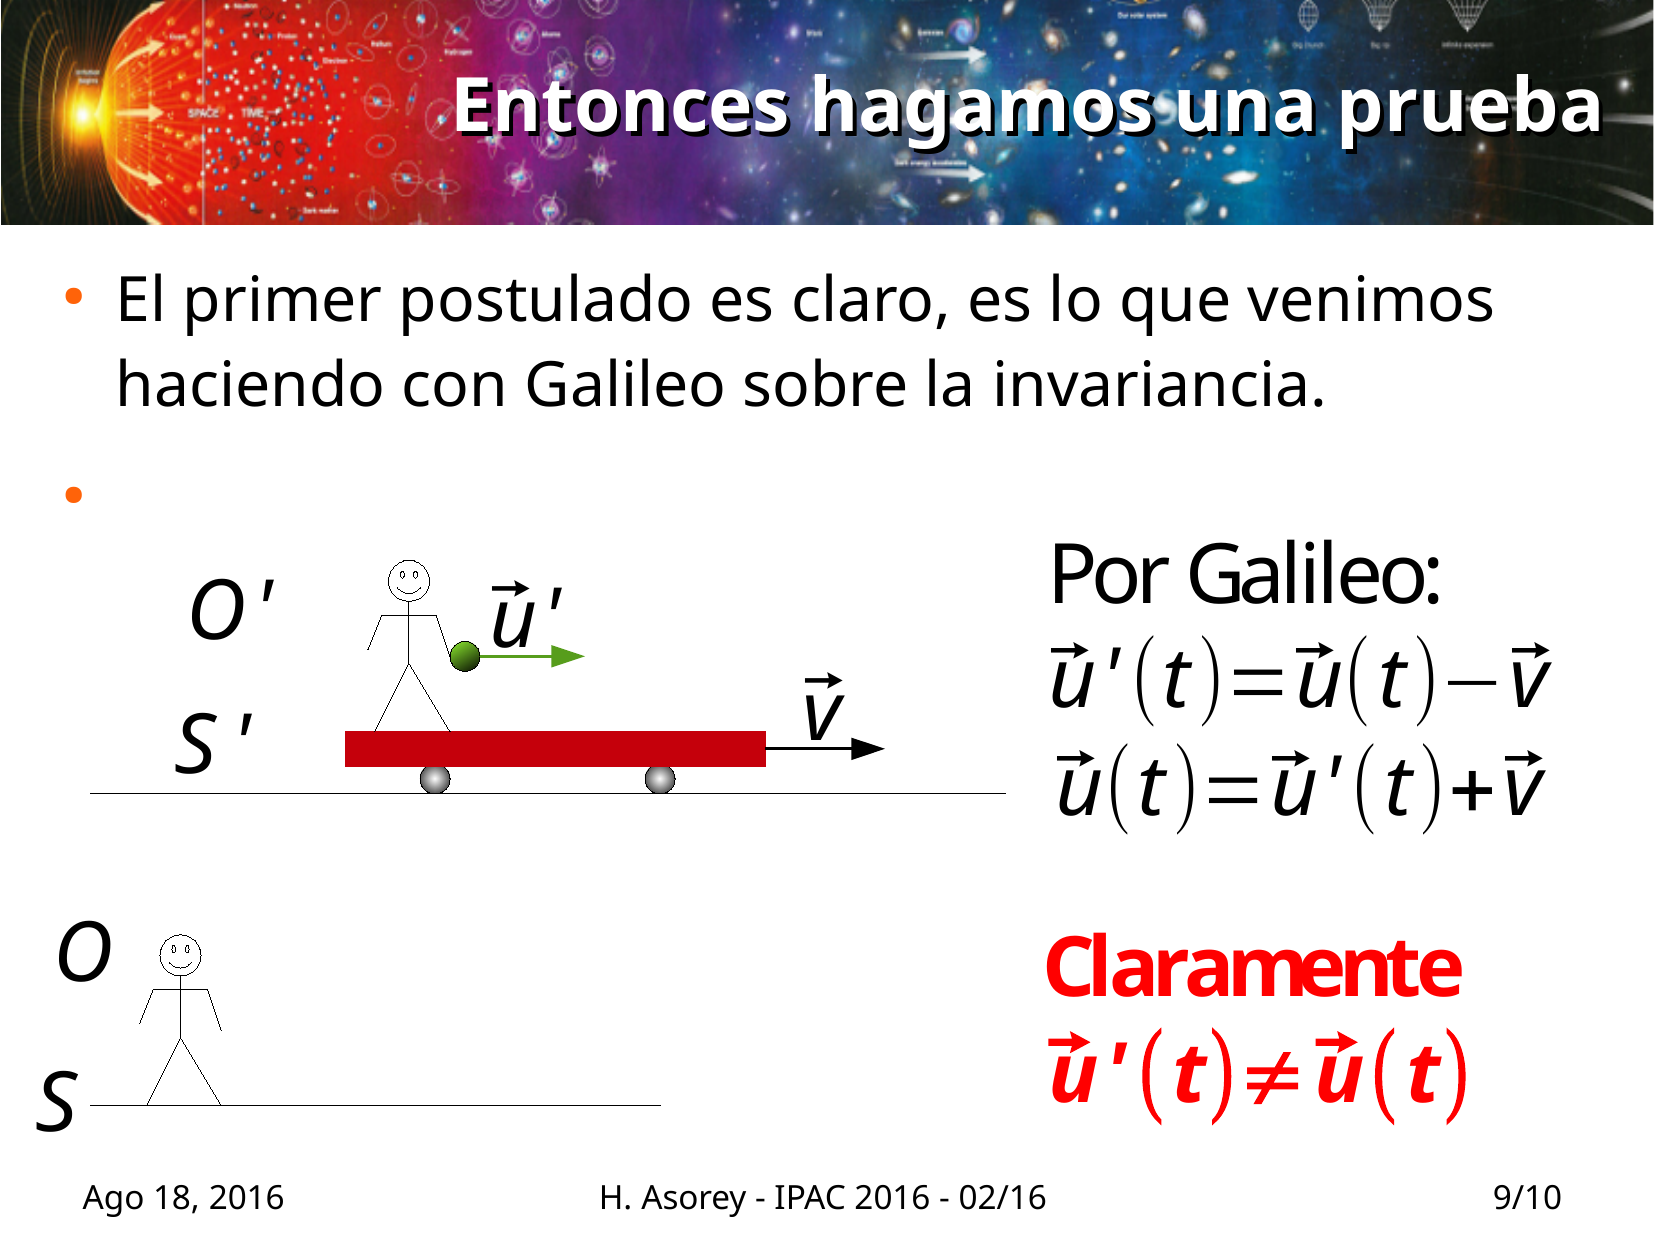

# Entonces hagamos una prueba
El primer postulado es claro, es lo que venimos haciendo con Galileo sobre la invariancia.
Ago 18, 2016
H. Asorey - IPAC 2016 - 02/16
9